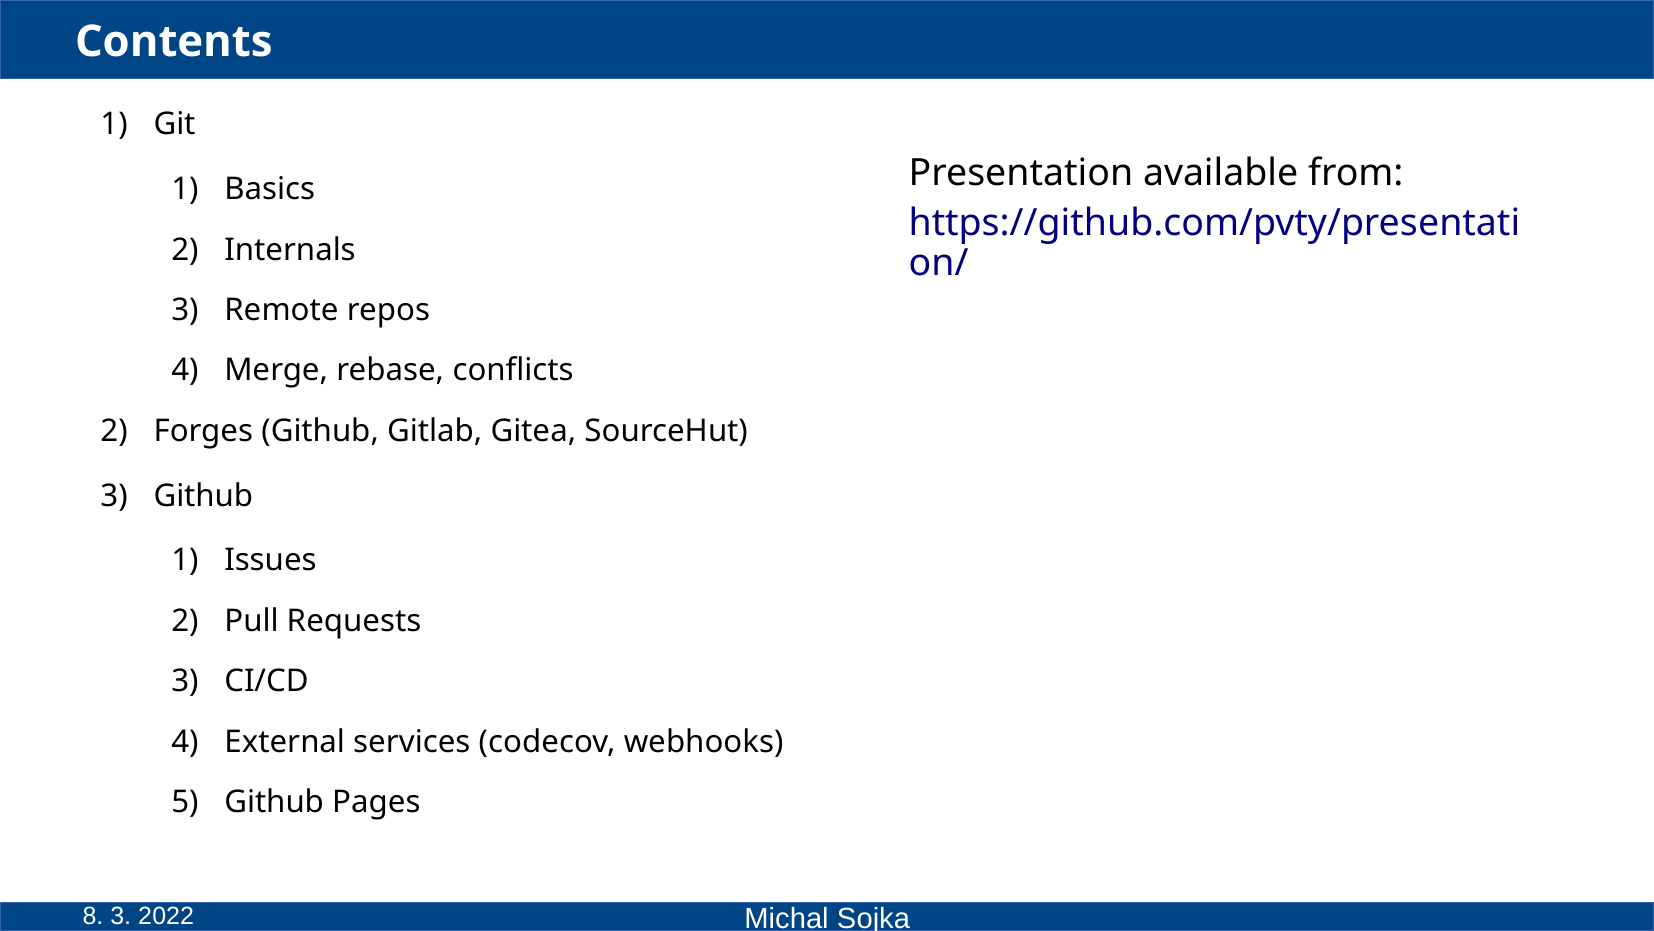

# Contents
Git
Basics
Internals
Remote repos
Merge, rebase, conflicts
Forges (Github, Gitlab, Gitea, SourceHut)
Github
Issues
Pull Requests
CI/CD
External services (codecov, webhooks)
Github Pages
Presentation available from:
https://github.com/pvty/presentation/
8. 3. 2022
Michal Sojka